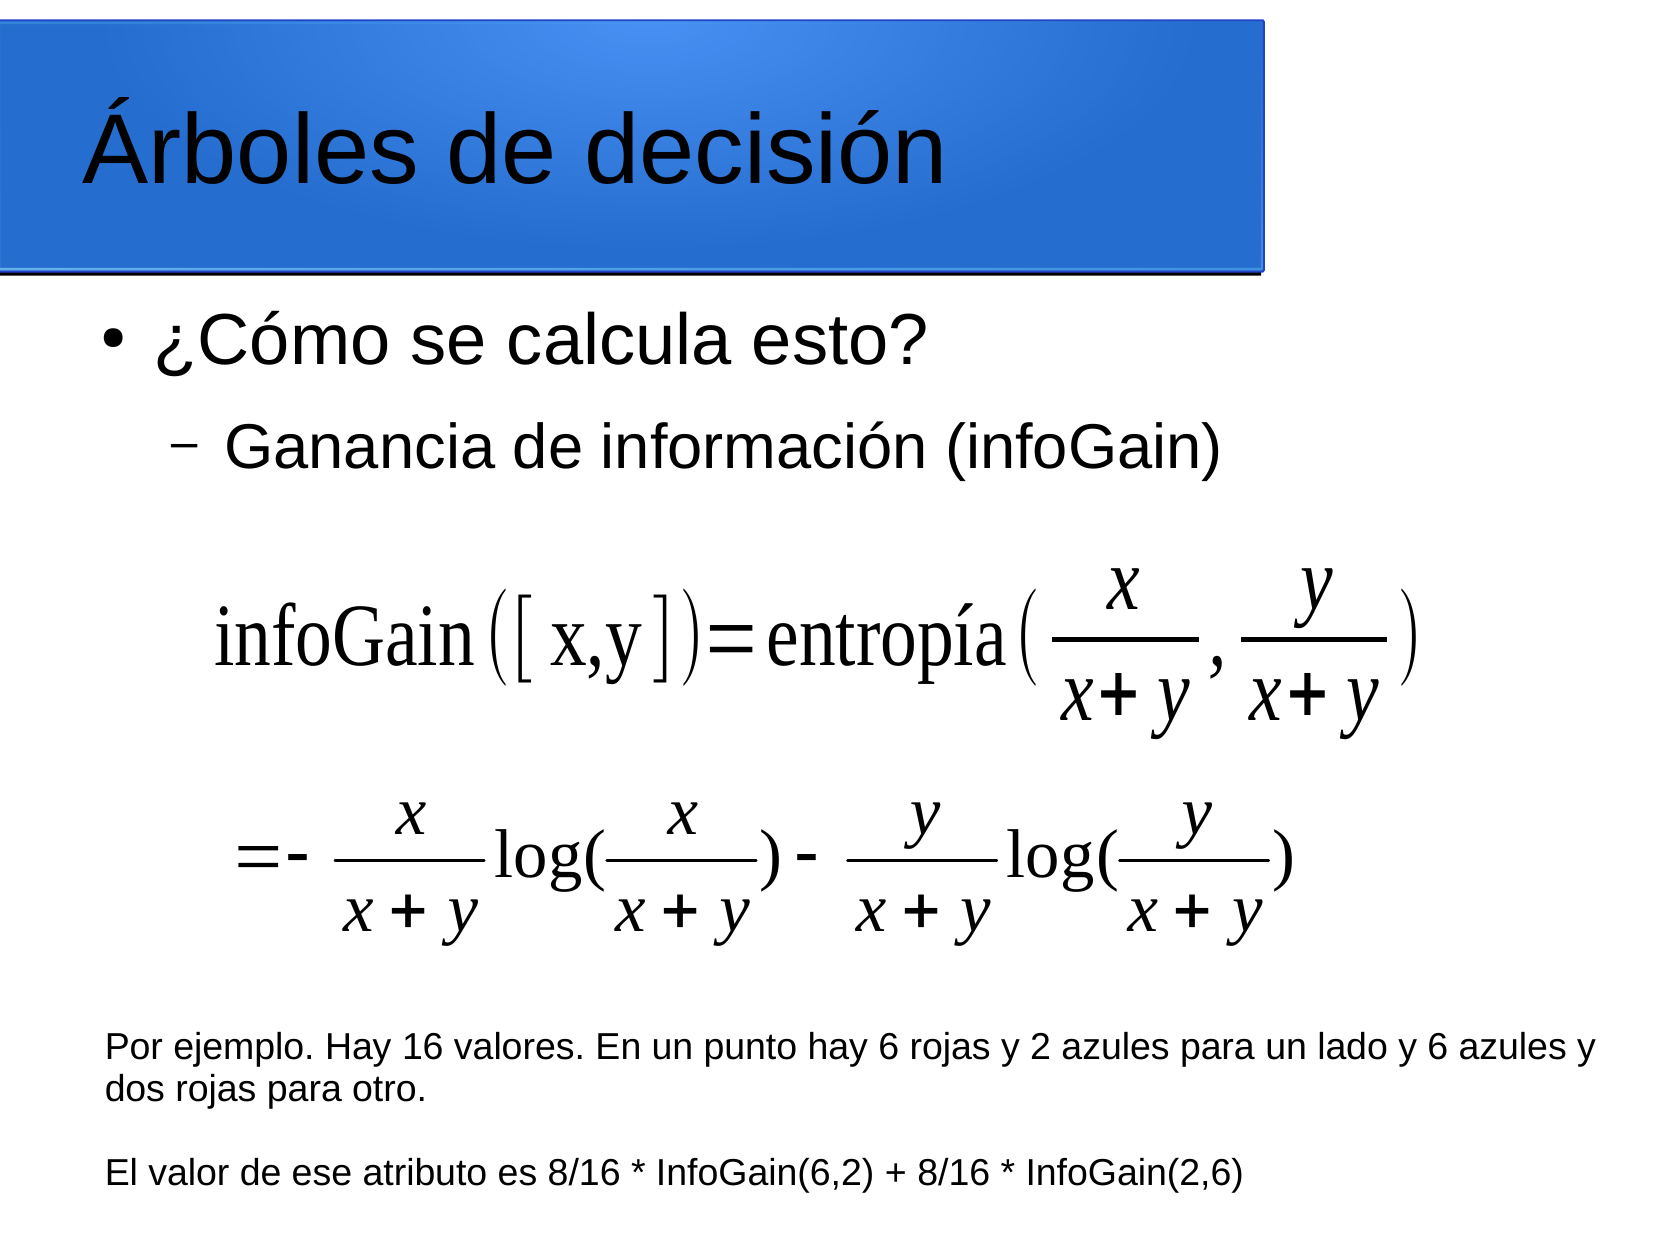

# Árboles de decisión
¿Cómo se calcula esto?
Ganancia de información (infoGain)
Por ejemplo. Hay 16 valores. En un punto hay 6 rojas y 2 azules para un lado y 6 azules y dos rojas para otro.
El valor de ese atributo es 8/16 * InfoGain(6,2) + 8/16 * InfoGain(2,6)